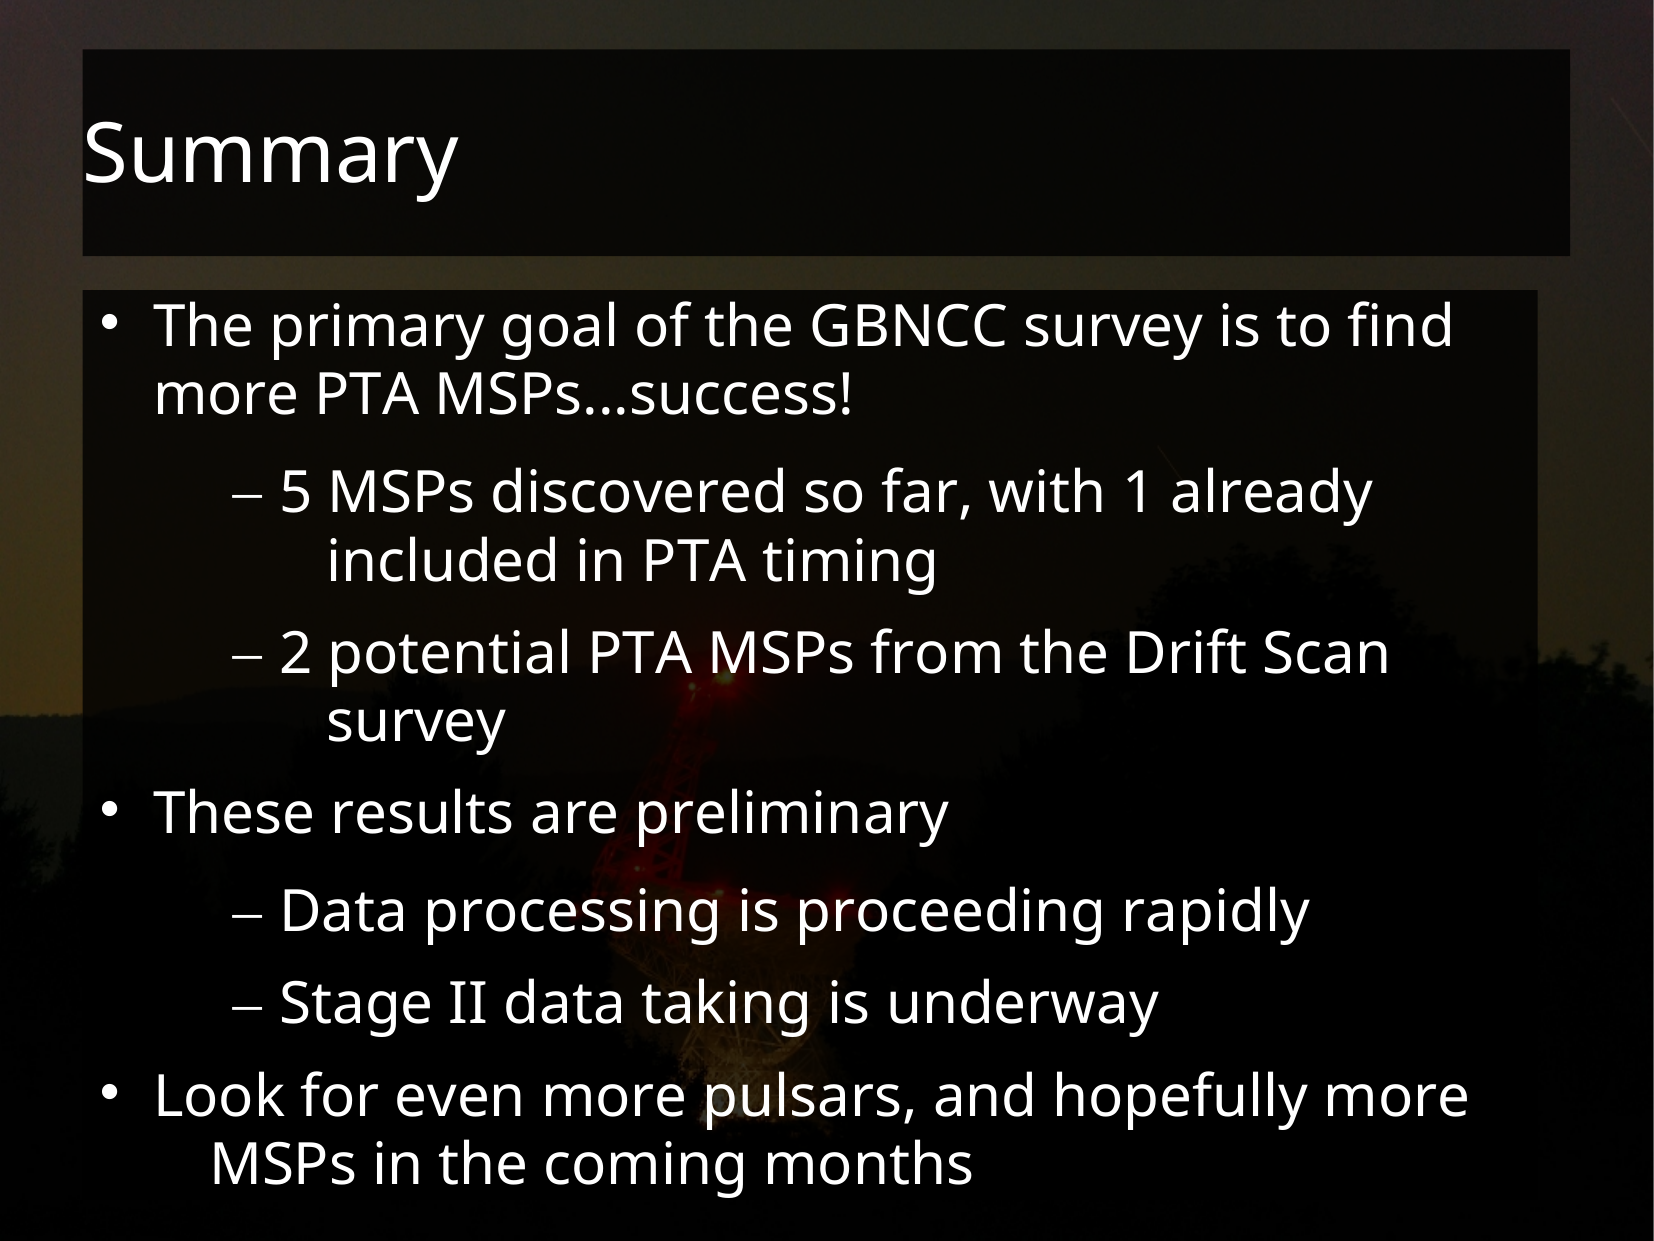

# Summary
The primary goal of the GBNCC survey is to find more PTA MSPs...success!
5 MSPs discovered so far, with 1 already included in PTA timing
2 potential PTA MSPs from the Drift Scan survey
These results are preliminary
Data processing is proceeding rapidly
Stage II data taking is underway
Look for even more pulsars, and hopefully more MSPs in the coming months